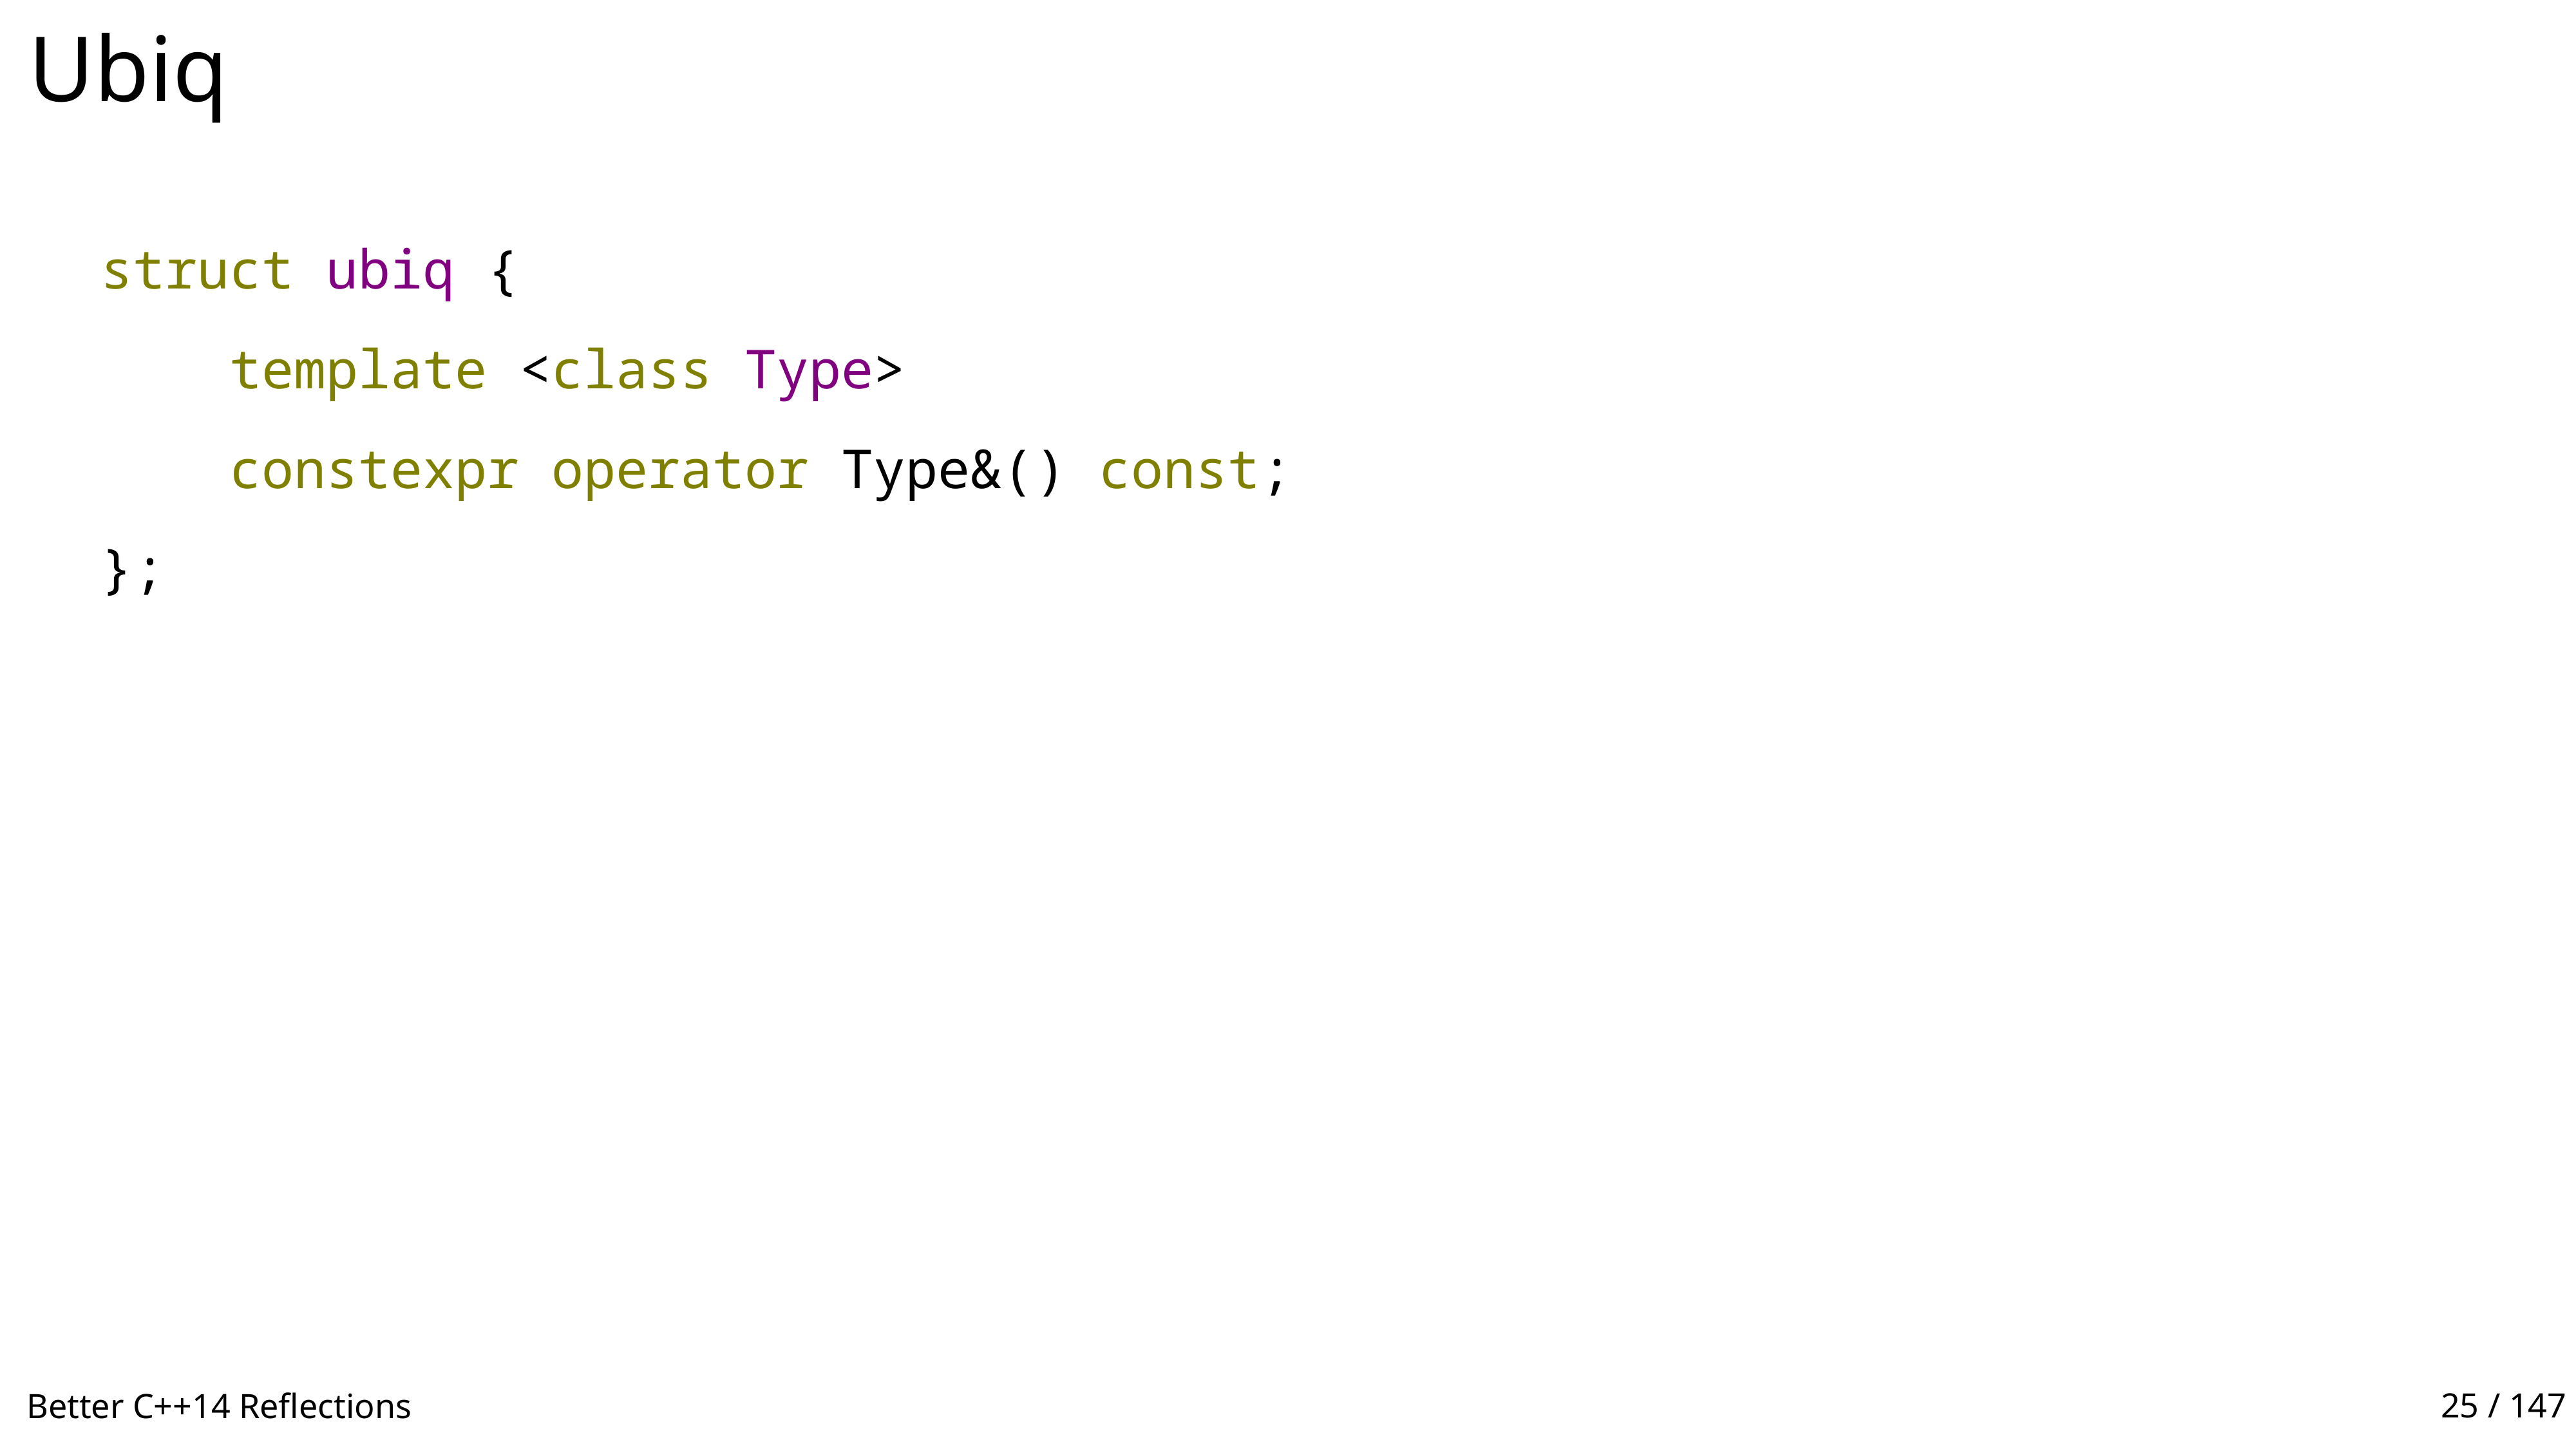

# Ubiq
struct ubiq {
 template <class Type>
 constexpr operator Type&() const;
};
Better C++14 Reflections